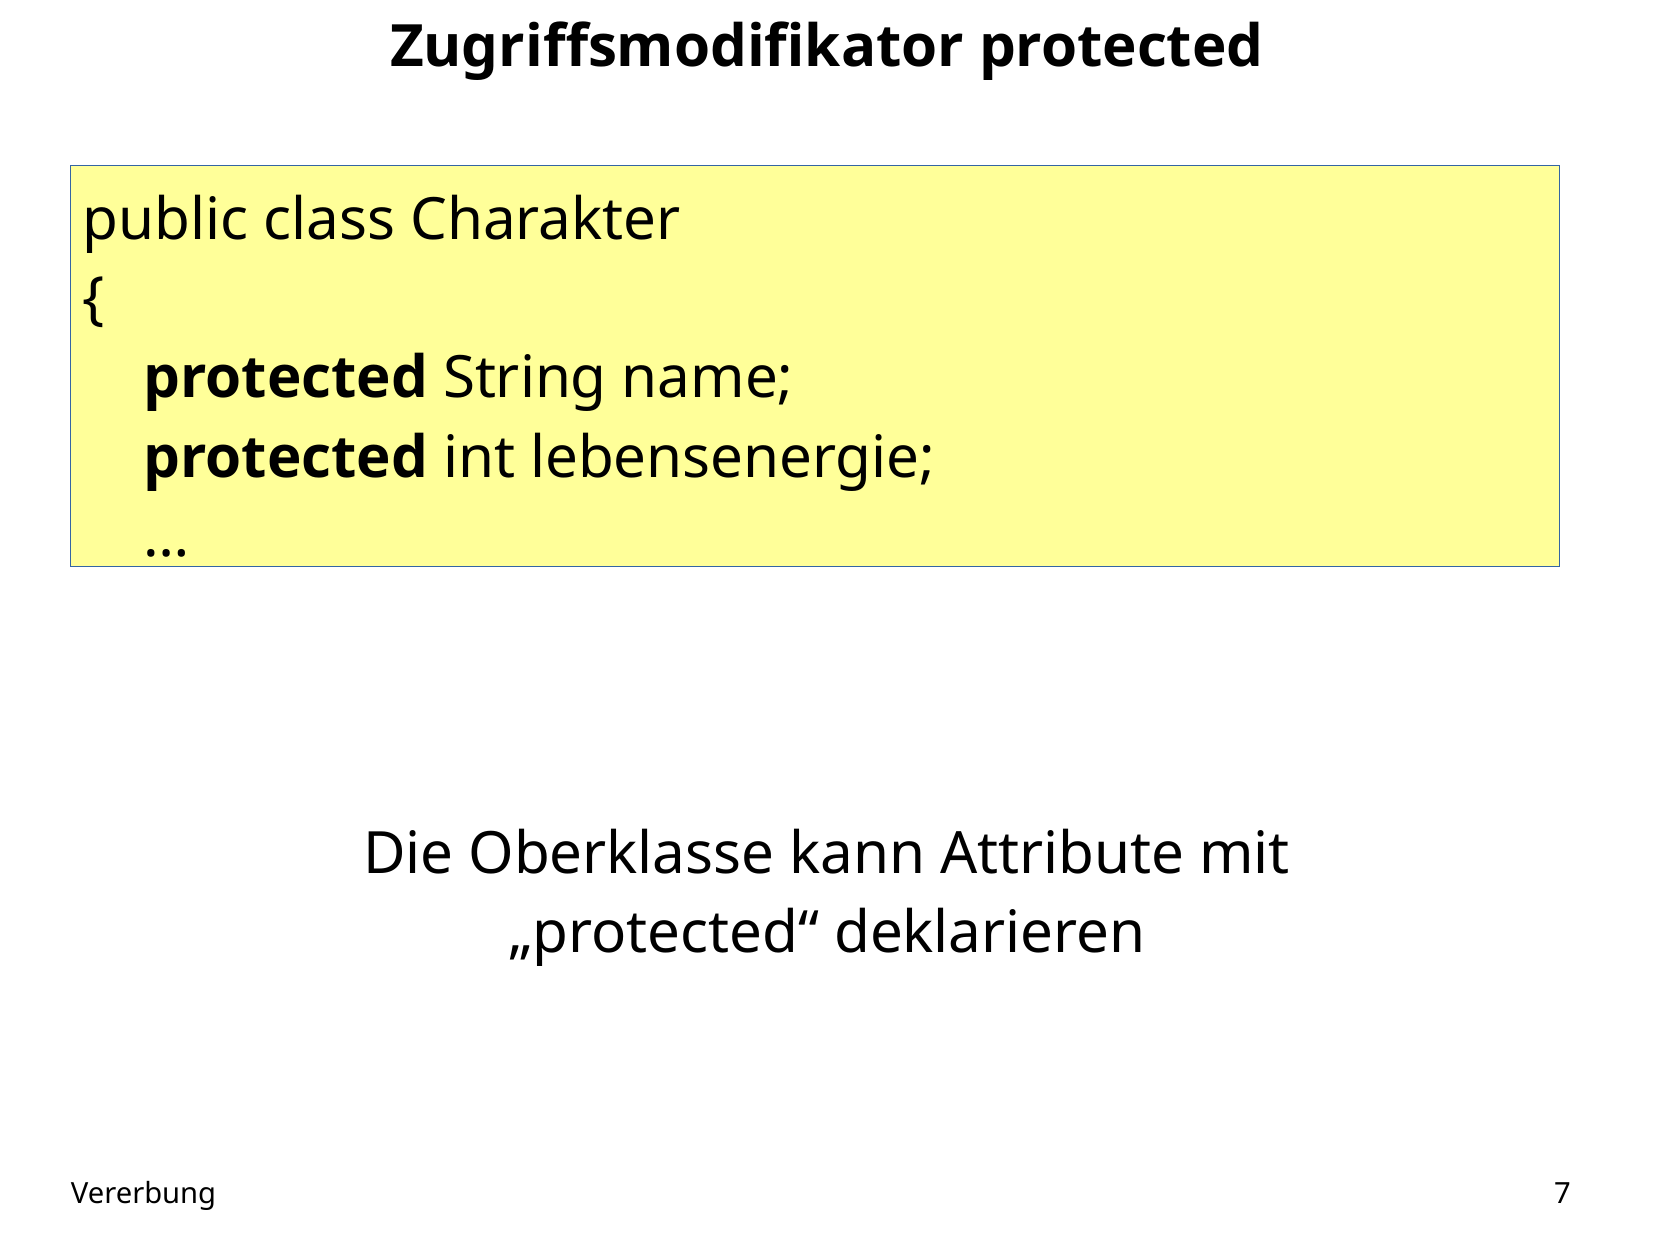

# Zugriffsmodifikator protected
public class Charakter
{
 protected String name;
 protected int lebensenergie;
 …
Die Oberklasse kann Attribute mit
„protected“ deklarieren
Vererbung
7